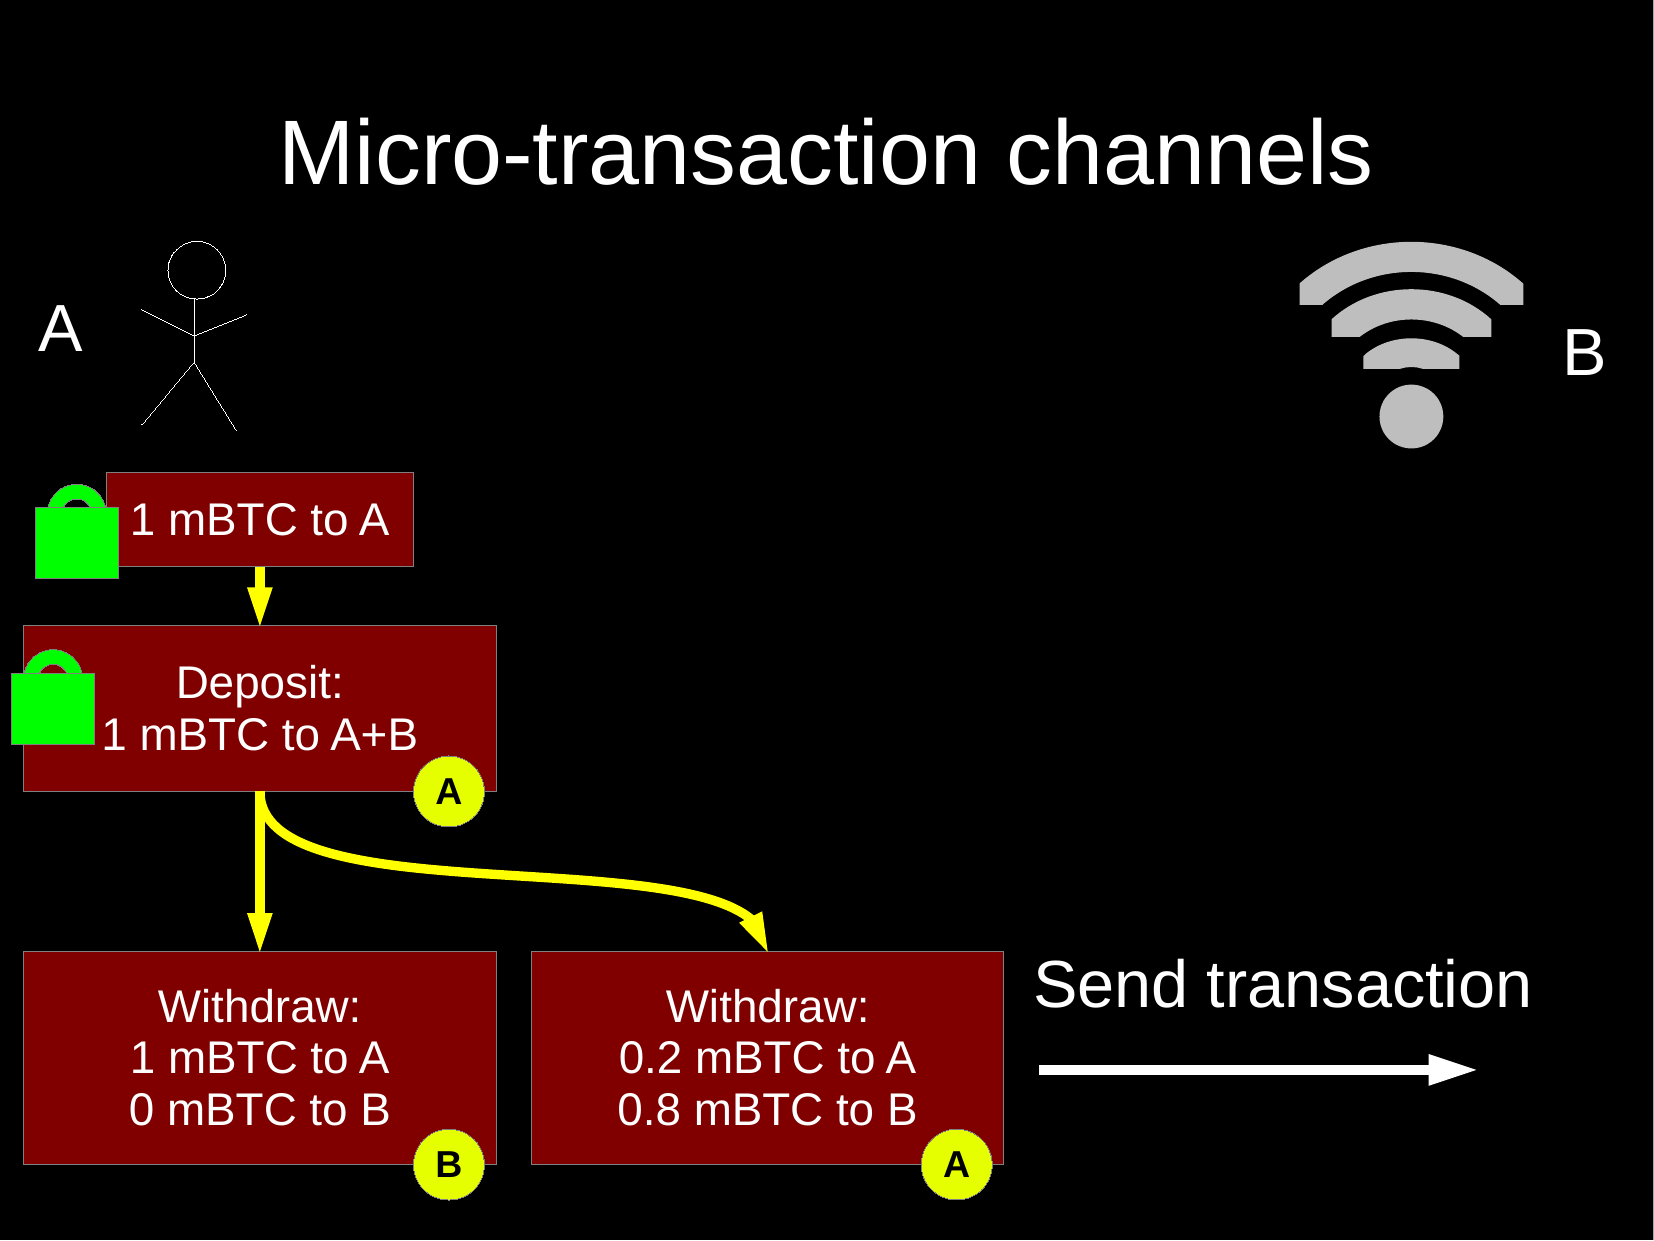

# Micro-transaction channels
A
B
1 mBTC to A
Deposit:
1 mBTC to A+B
A
Send transaction
Withdraw:
1 mBTC to A
0 mBTC to B
Withdraw:
0.2 mBTC to A
0.8 mBTC to B
A
B